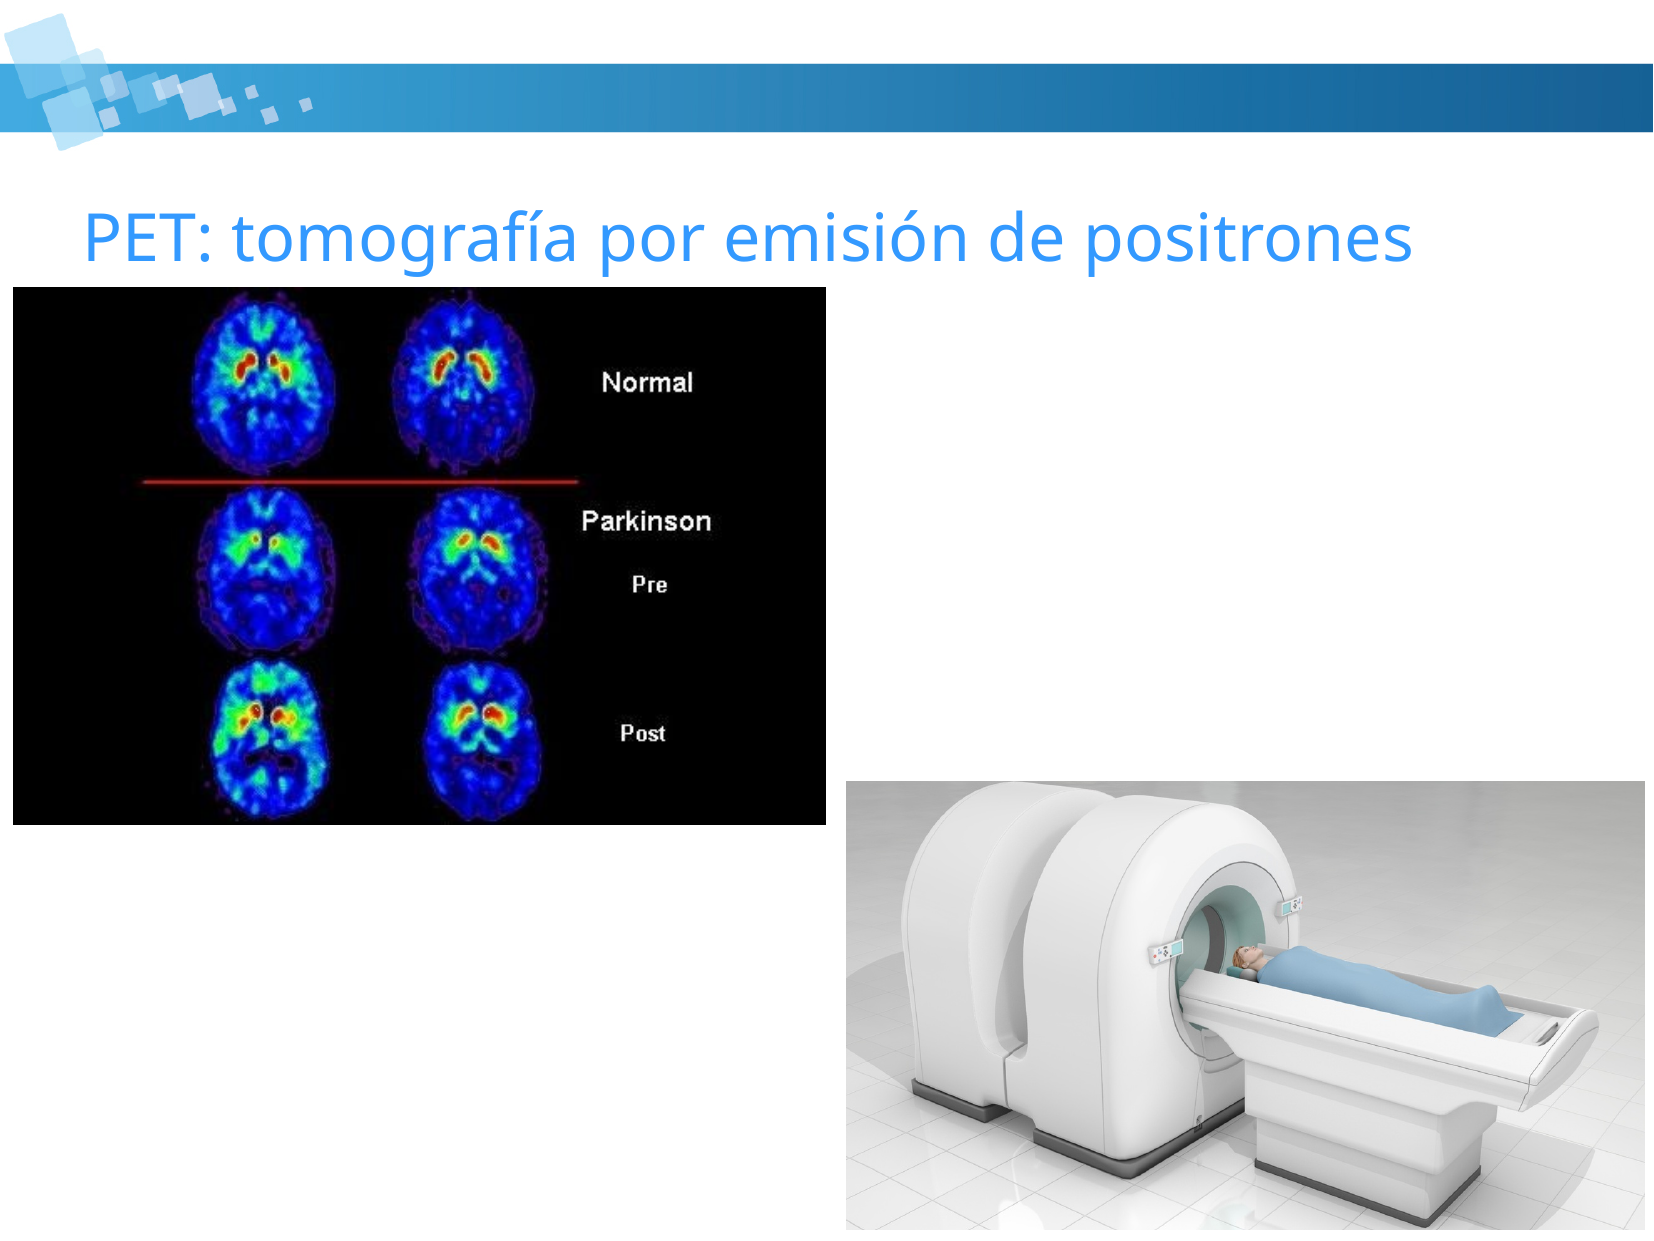

# PET: tomografía por emisión de positrones